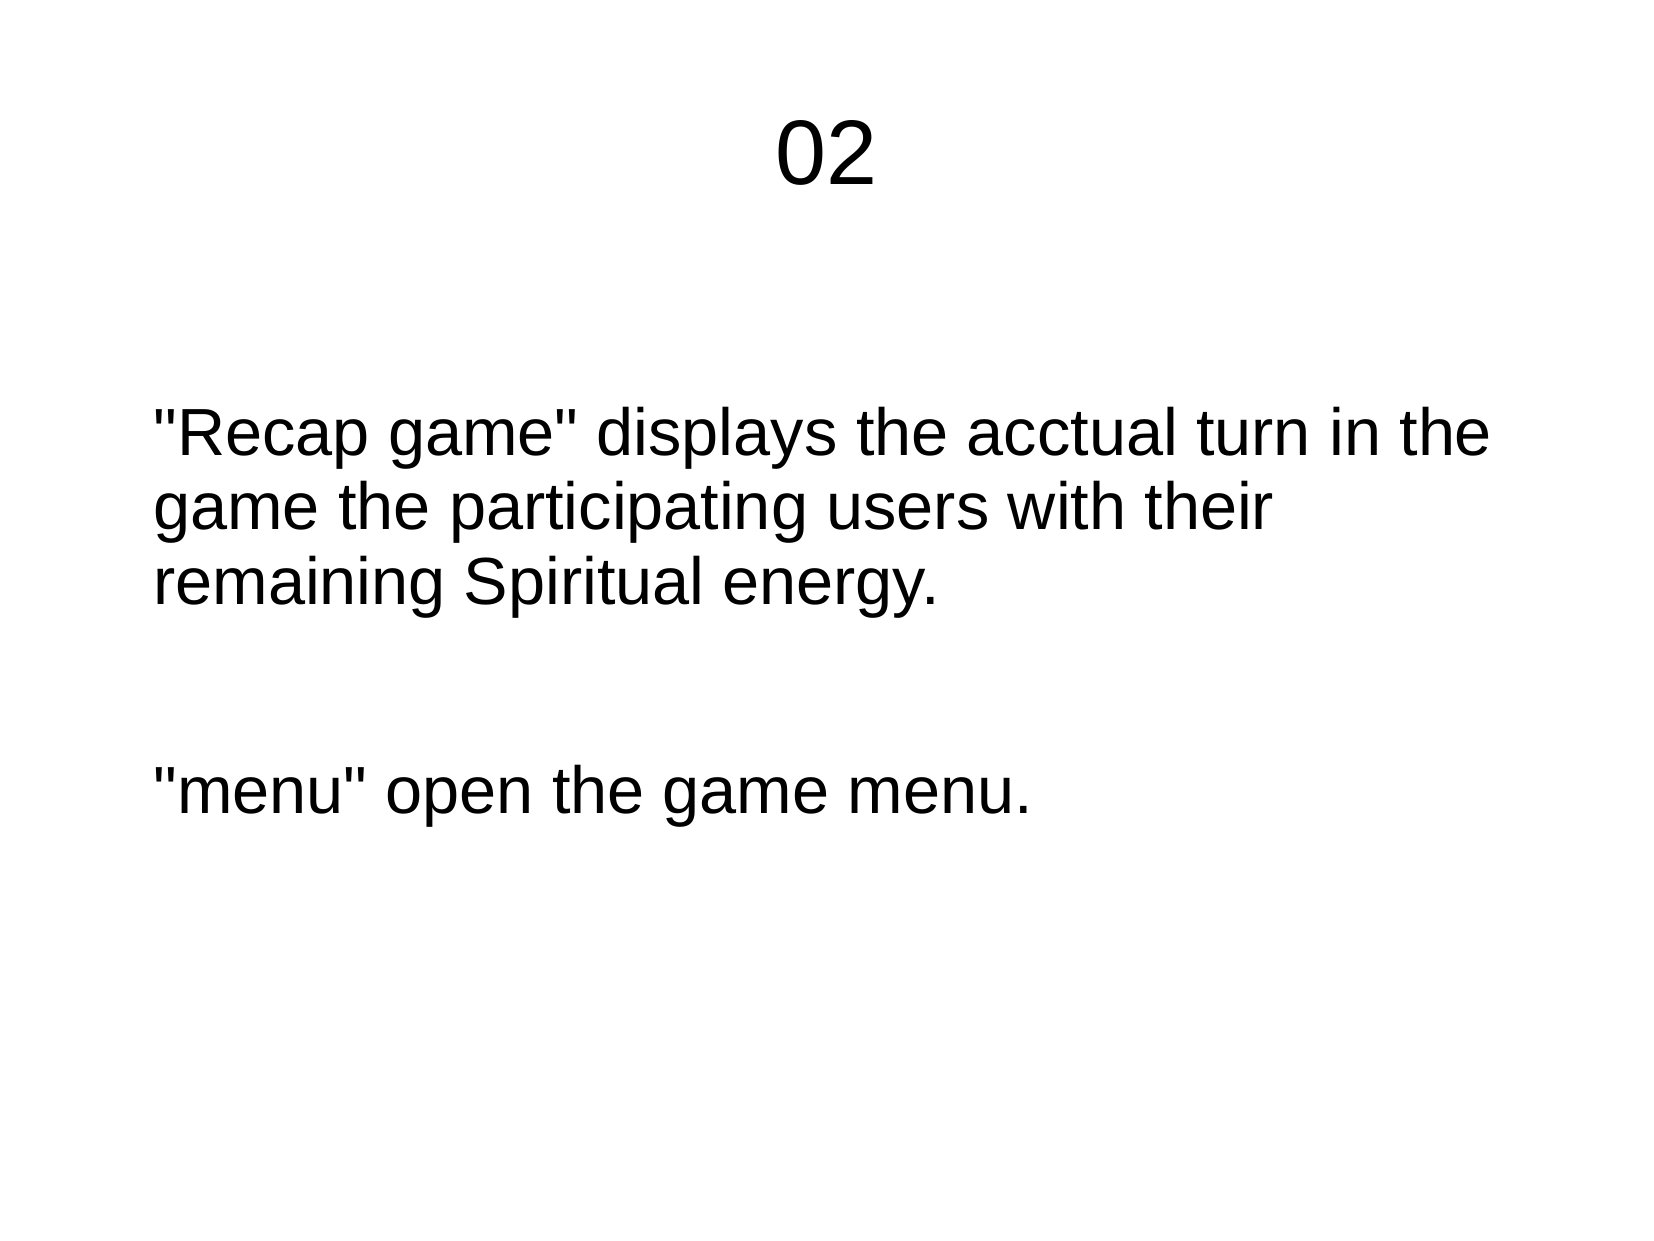

# 02
"Recap game" displays the acctual turn in the game the participating users with their remaining Spiritual energy.
"menu" open the game menu.